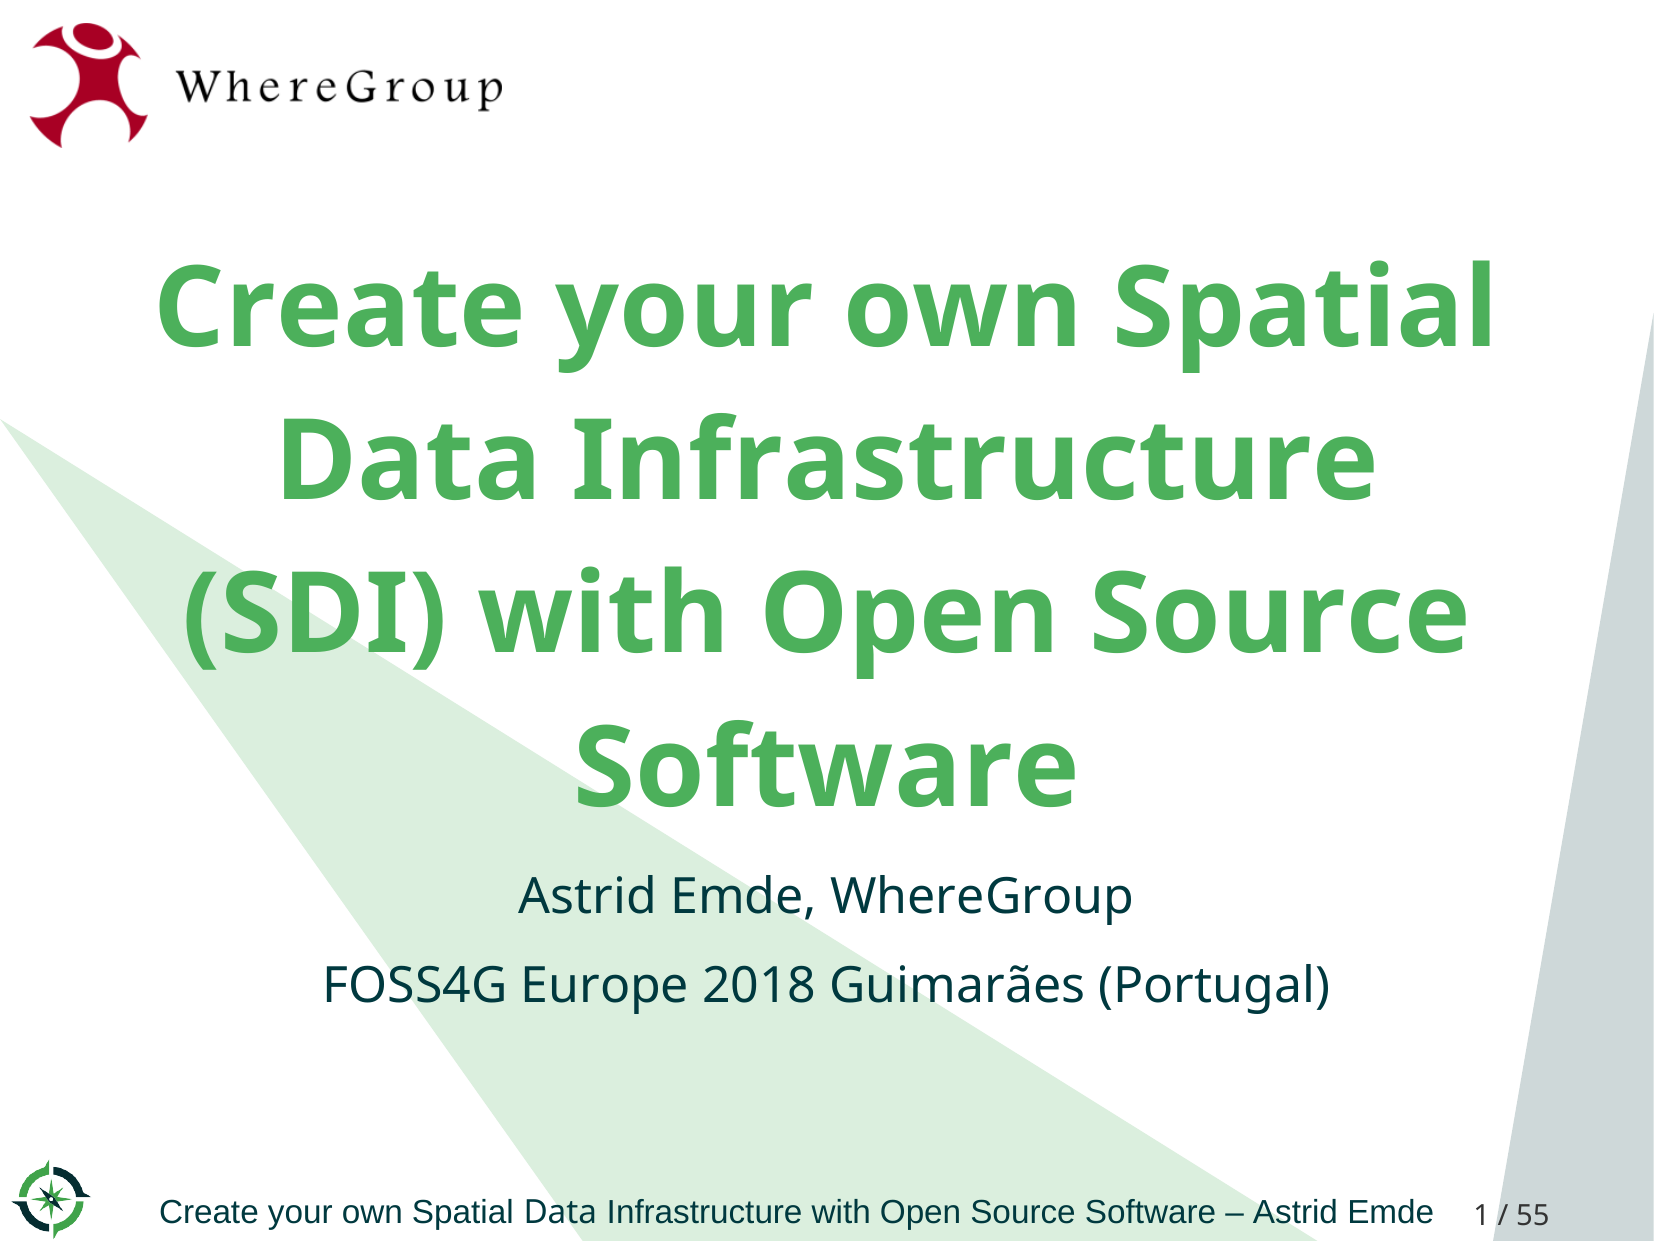

Create your own Spatial Data Infrastructure (SDI) with Open Source Software
Astrid Emde, WhereGroup
FOSS4G Europe 2018 Guimarães (Portugal)